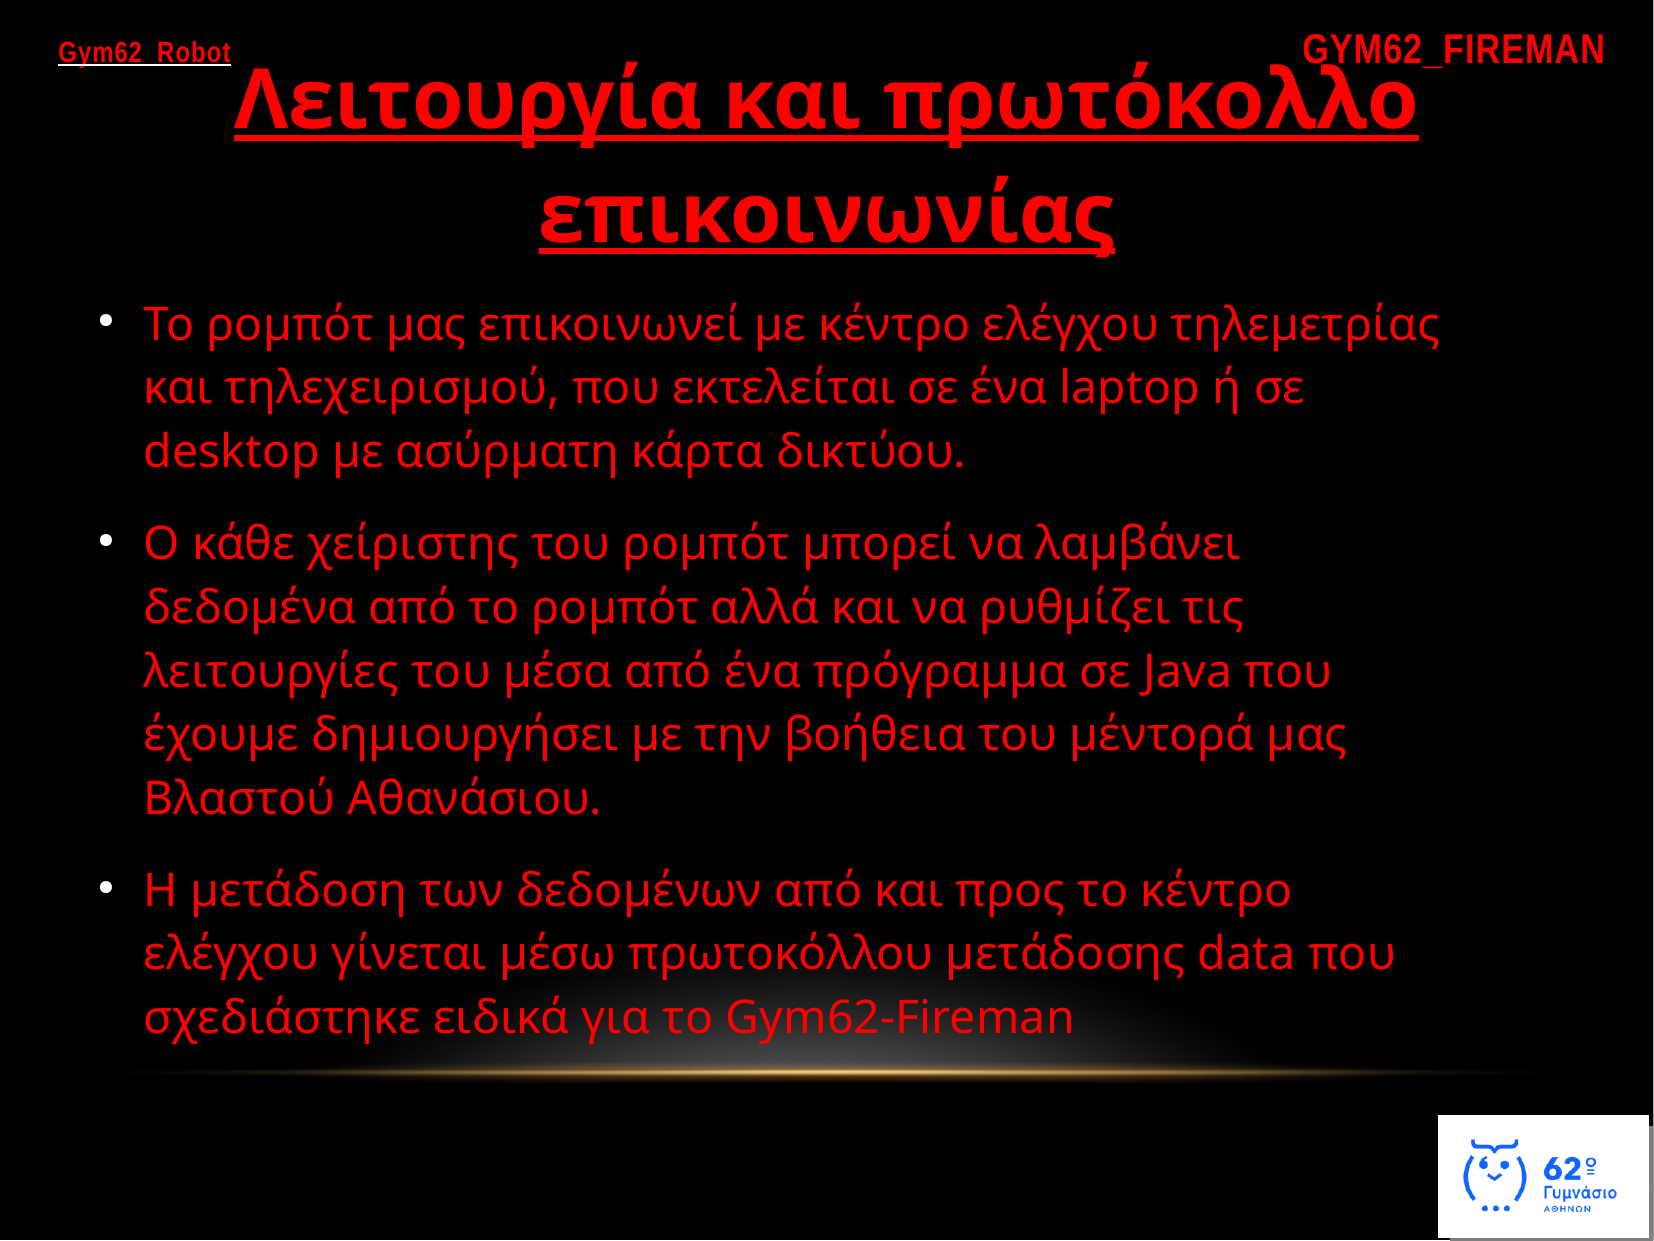

Gym62_Robot
Gym62_FireMan
# Λειτουργία και πρωτόκολλο επικοινωνίας
Το ρομπότ μας επικοινωνεί με κέντρο ελέγχου τηλεμετρίας και τηλεχειρισμού, που εκτελείται σε ένα laptop ή σε desktop με ασύρματη κάρτα δικτύου.
Ο κάθε χείριστης του ρομπότ μπορεί να λαμβάνει δεδομένα από το ρομπότ αλλά και να ρυθμίζει τις λειτουργίες του μέσα από ένα πρόγραμμα σε Java που έχουμε δημιουργήσει με την βοήθεια του μέντορά μας Βλαστού Αθανάσιου.
Η μετάδοση των δεδομένων από και προς το κέντρο ελέγχου γίνεται μέσω πρωτοκόλλου μετάδοσης data που σχεδιάστηκε ειδικά για το Gym62-Fireman